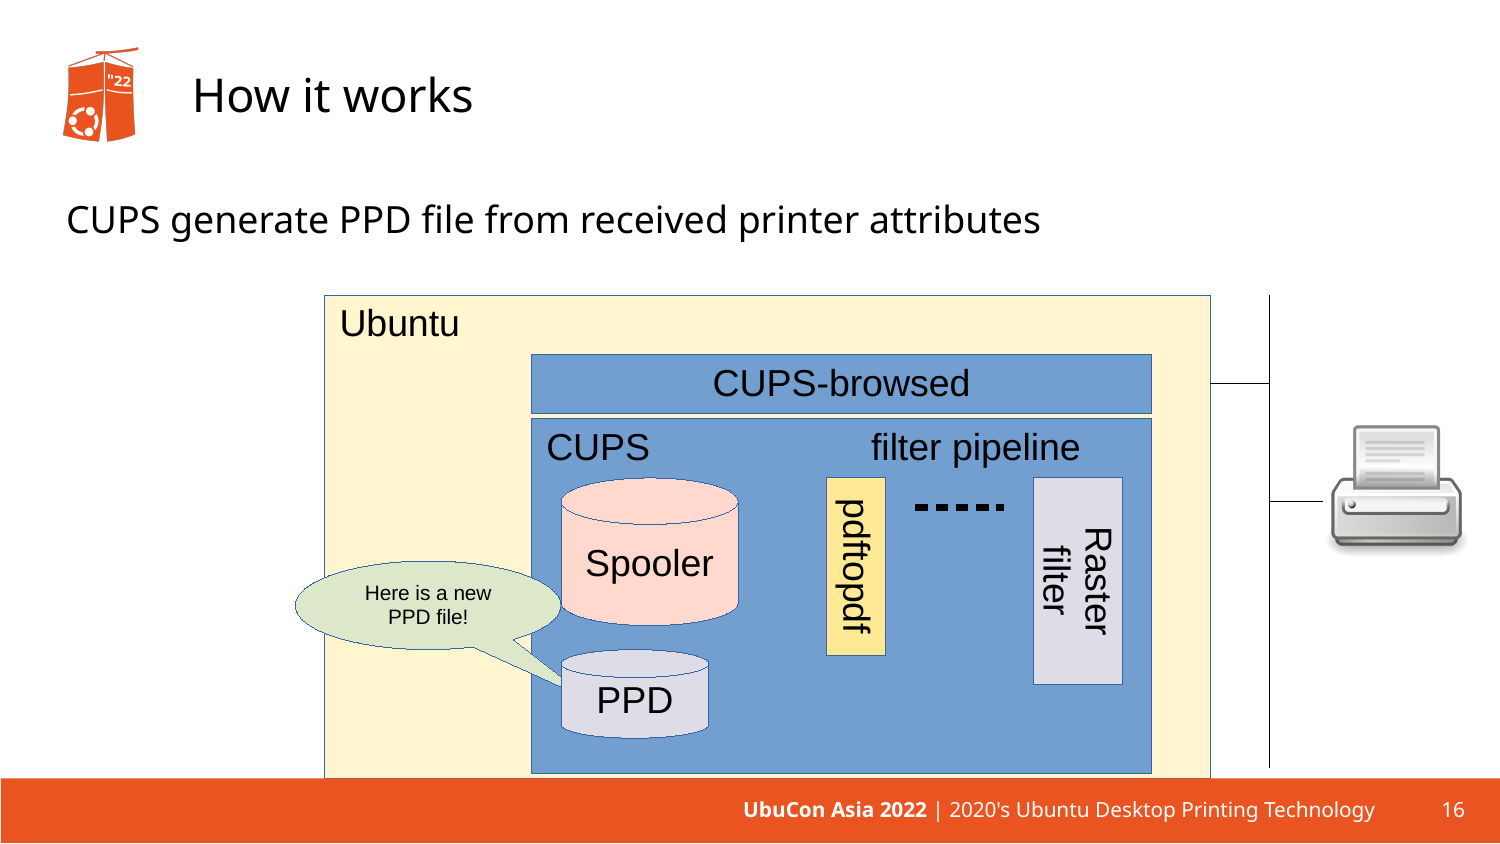

# How it works
CUPS generate PPD file from received printer attributes
Ubuntu
CUPS-browsed
CUPS
filter pipeline
Spooler
pdftopdf
Raster
filter
Here is a new PPD file!
PPD
UbuCon Asia 2022 | 2020's Ubuntu Desktop Printing Technology